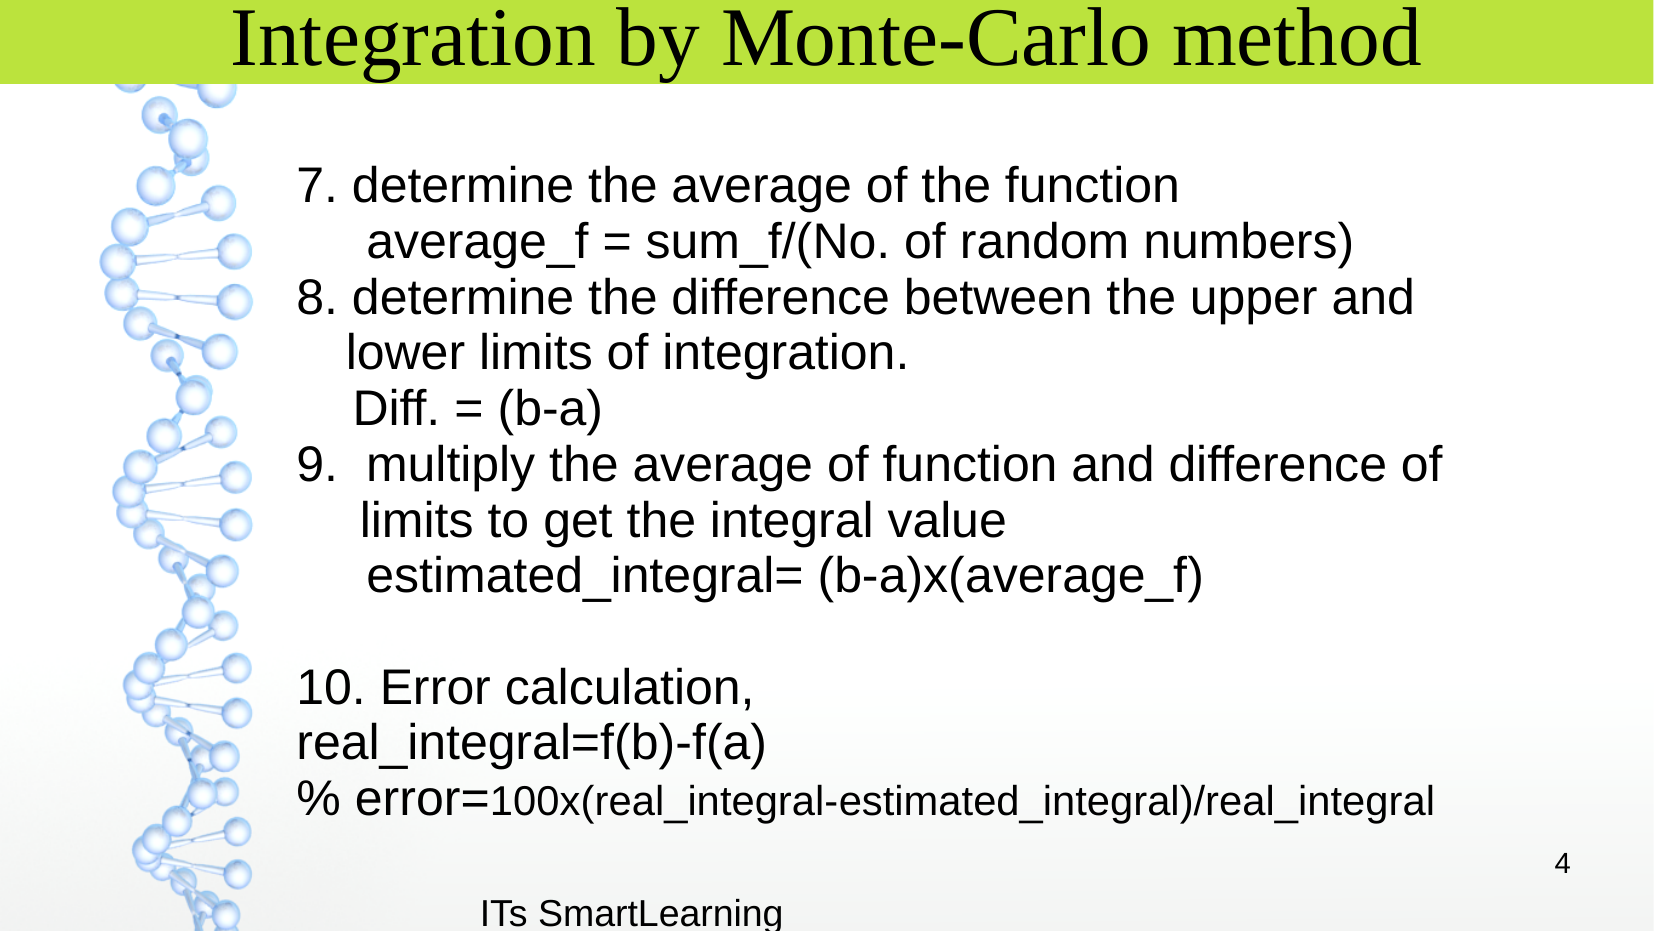

Integration by Monte-Carlo method
7. determine the average of the function
 average_f = sum_f/(No. of random numbers)
8. determine the difference between the upper and lower limits of integration.
 Diff. = (b-a)
9. multiply the average of function and difference of limits to get the integral value
 estimated_integral= (b-a)x(average_f)
10. Error calculation,
real_integral=f(b)-f(a)
% error=100x(real_integral-estimated_integral)/real_integral
4
ITs SmartLearning